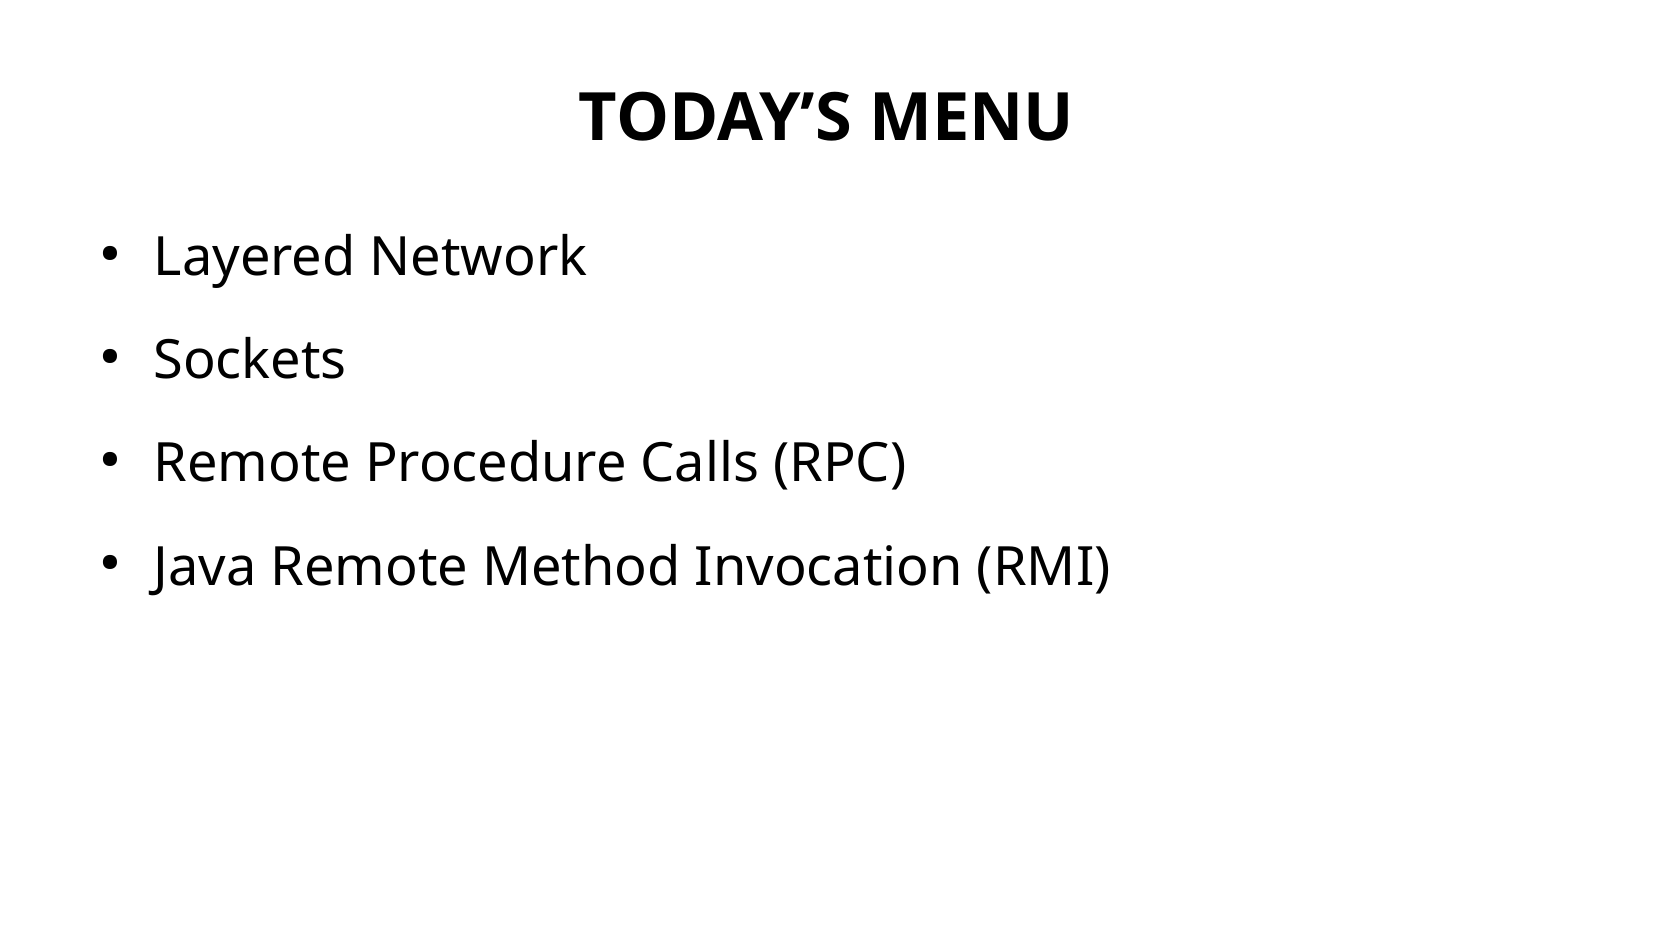

# TODAY’S MENU
Layered Network
Sockets
Remote Procedure Calls (RPC)
Java Remote Method Invocation (RMI)